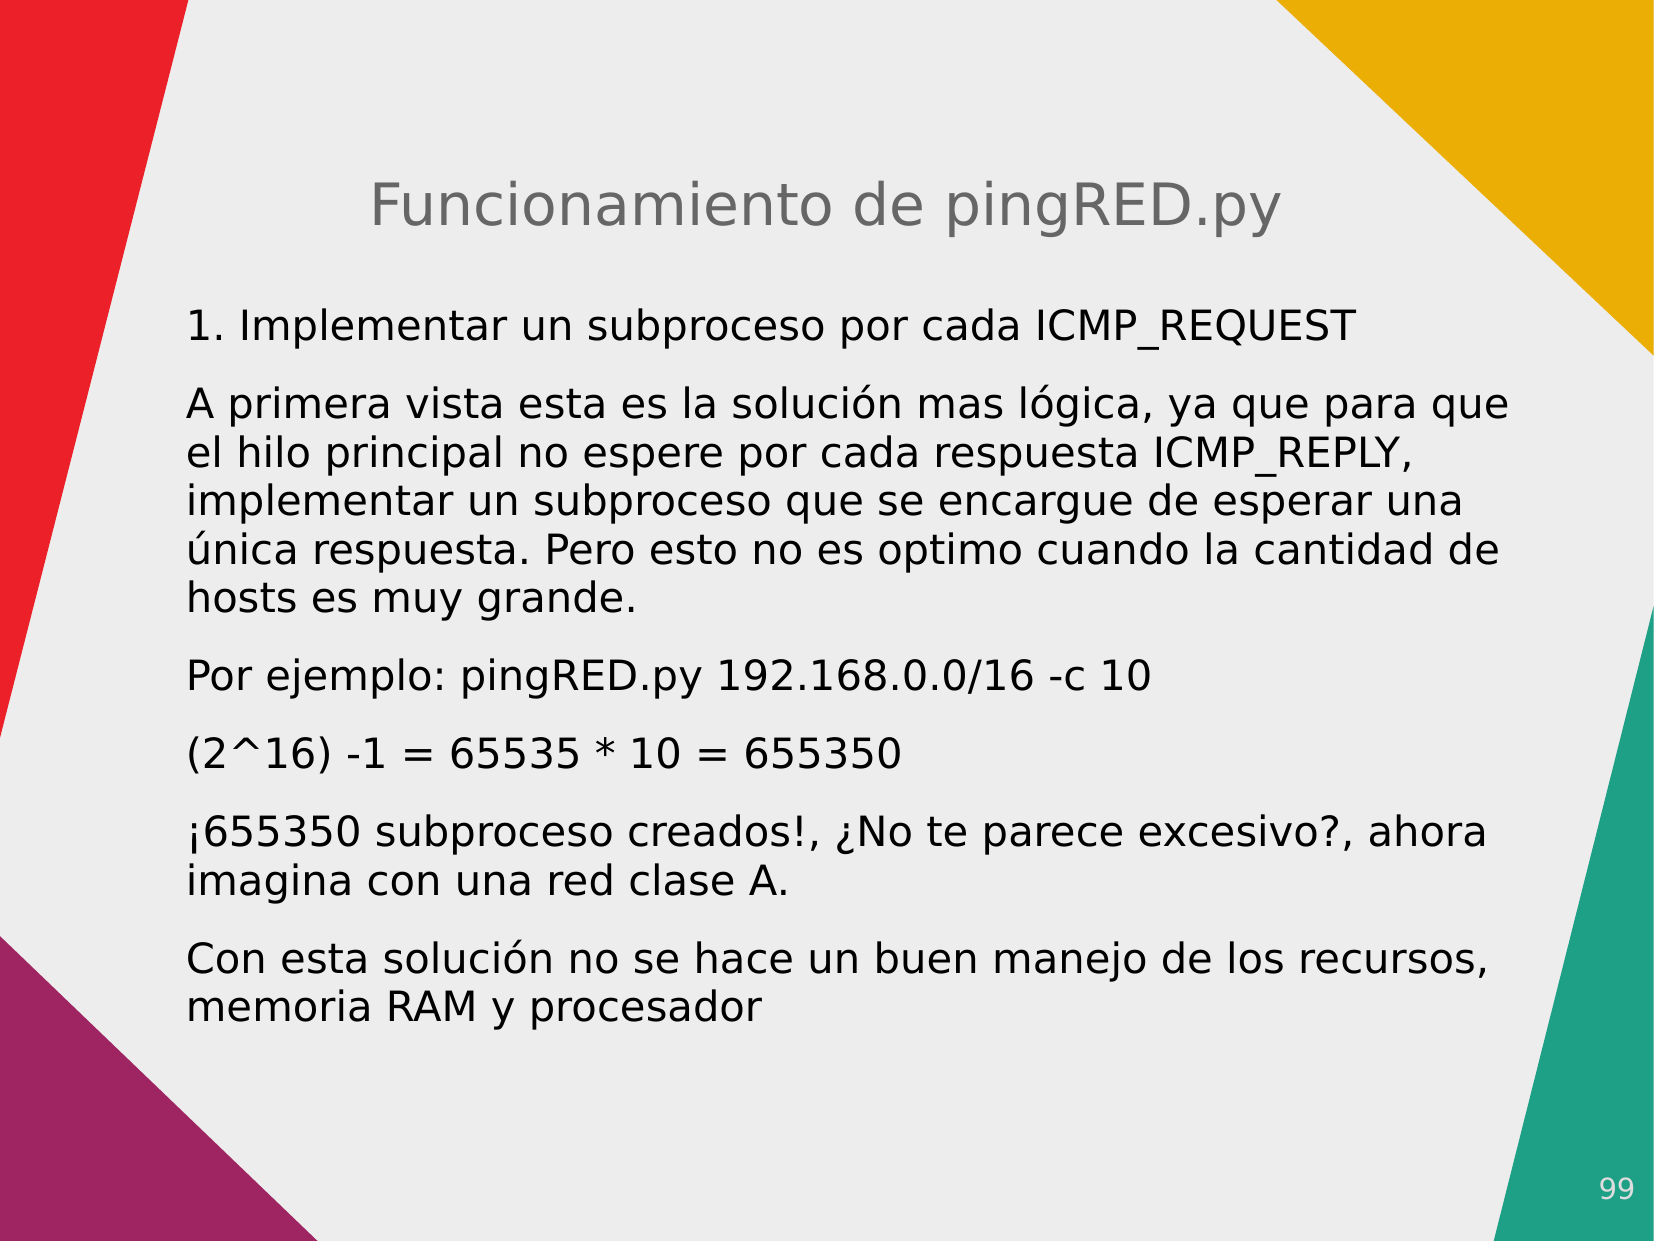

# Funcionamiento de pingRED.py
1. Implementar un subproceso por cada ICMP_REQUEST
A primera vista esta es la solución mas lógica, ya que para que el hilo principal no espere por cada respuesta ICMP_REPLY, implementar un subproceso que se encargue de esperar una única respuesta. Pero esto no es optimo cuando la cantidad de hosts es muy grande.
Por ejemplo: pingRED.py 192.168.0.0/16 -c 10
(2^16) -1 = 65535 * 10 = 655350
¡655350 subproceso creados!, ¿No te parece excesivo?, ahora imagina con una red clase A.
Con esta solución no se hace un buen manejo de los recursos, memoria RAM y procesador
99